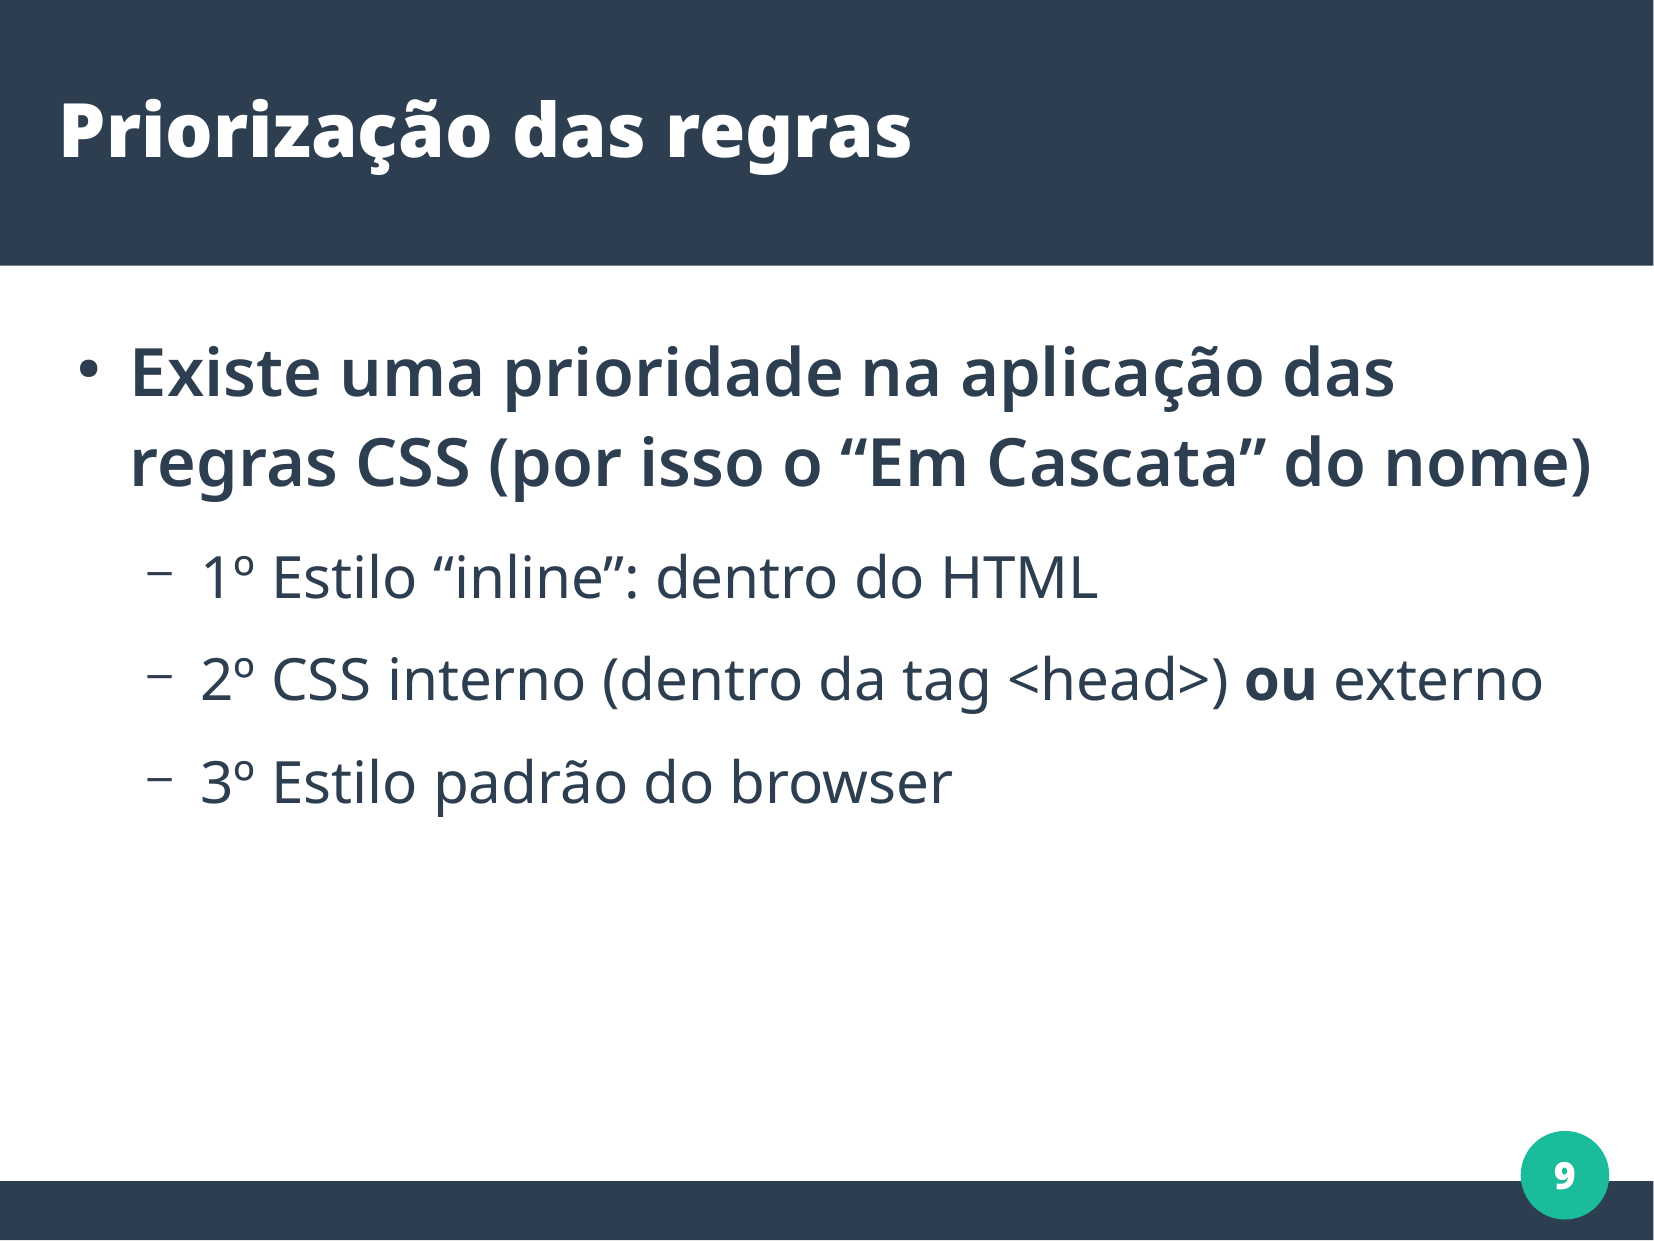

# Priorização das regras
Existe uma prioridade na aplicação das regras CSS (por isso o “Em Cascata” do nome)
1º Estilo “inline”: dentro do HTML
2º CSS interno (dentro da tag <head>) ou externo
3º Estilo padrão do browser
9